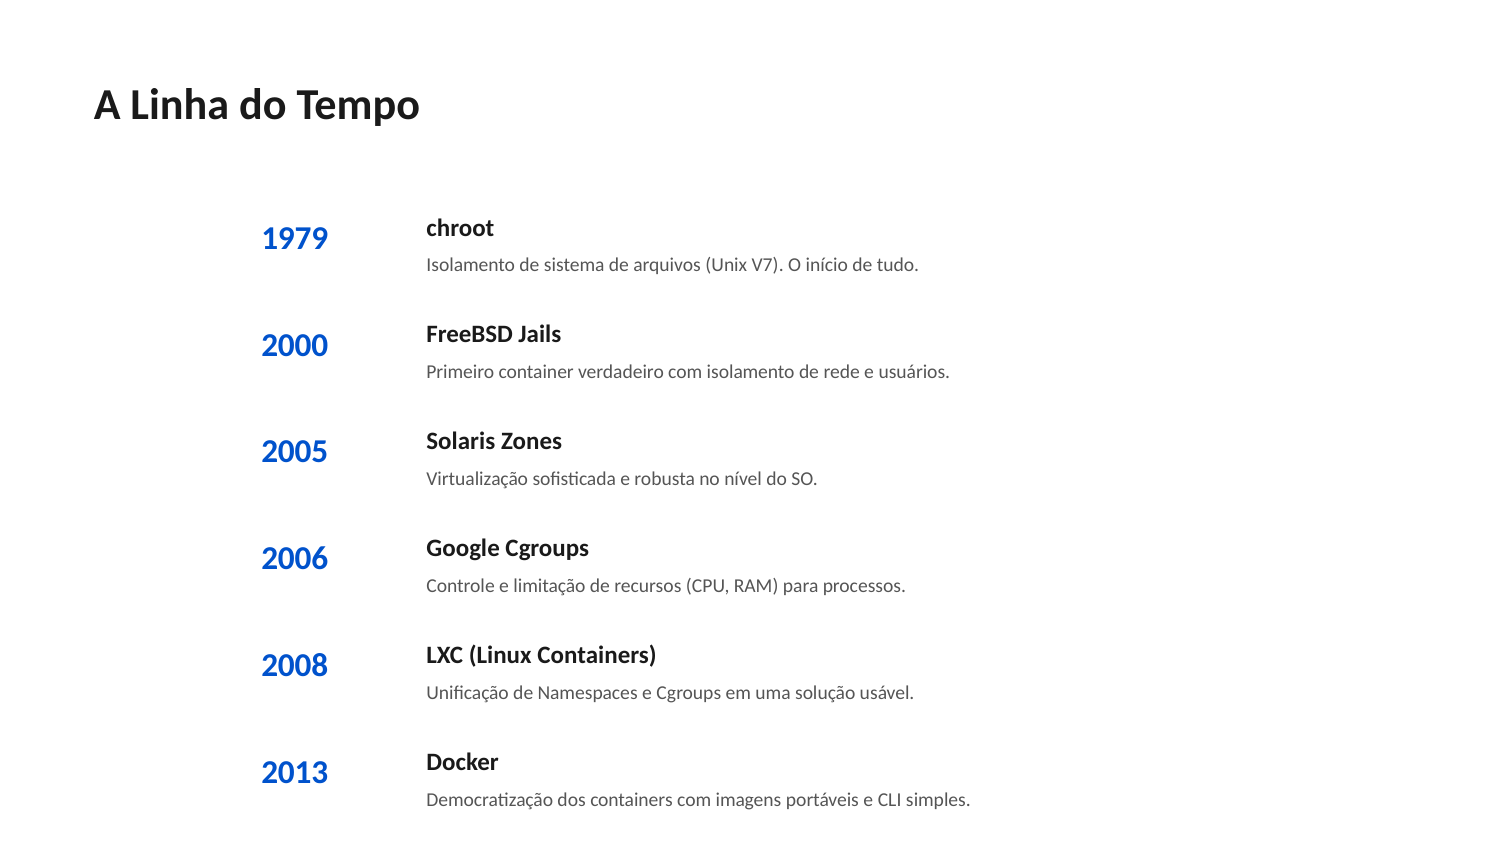

A Linha do Tempo
1979
chroot
Isolamento de sistema de arquivos (Unix V7). O início de tudo.
2000
FreeBSD Jails
Primeiro container verdadeiro com isolamento de rede e usuários.
2005
Solaris Zones
Virtualização sofisticada e robusta no nível do SO.
2006
Google Cgroups
Controle e limitação de recursos (CPU, RAM) para processos.
2008
LXC (Linux Containers)
Unificação de Namespaces e Cgroups em uma solução usável.
2013
Docker
Democratização dos containers com imagens portáveis e CLI simples.